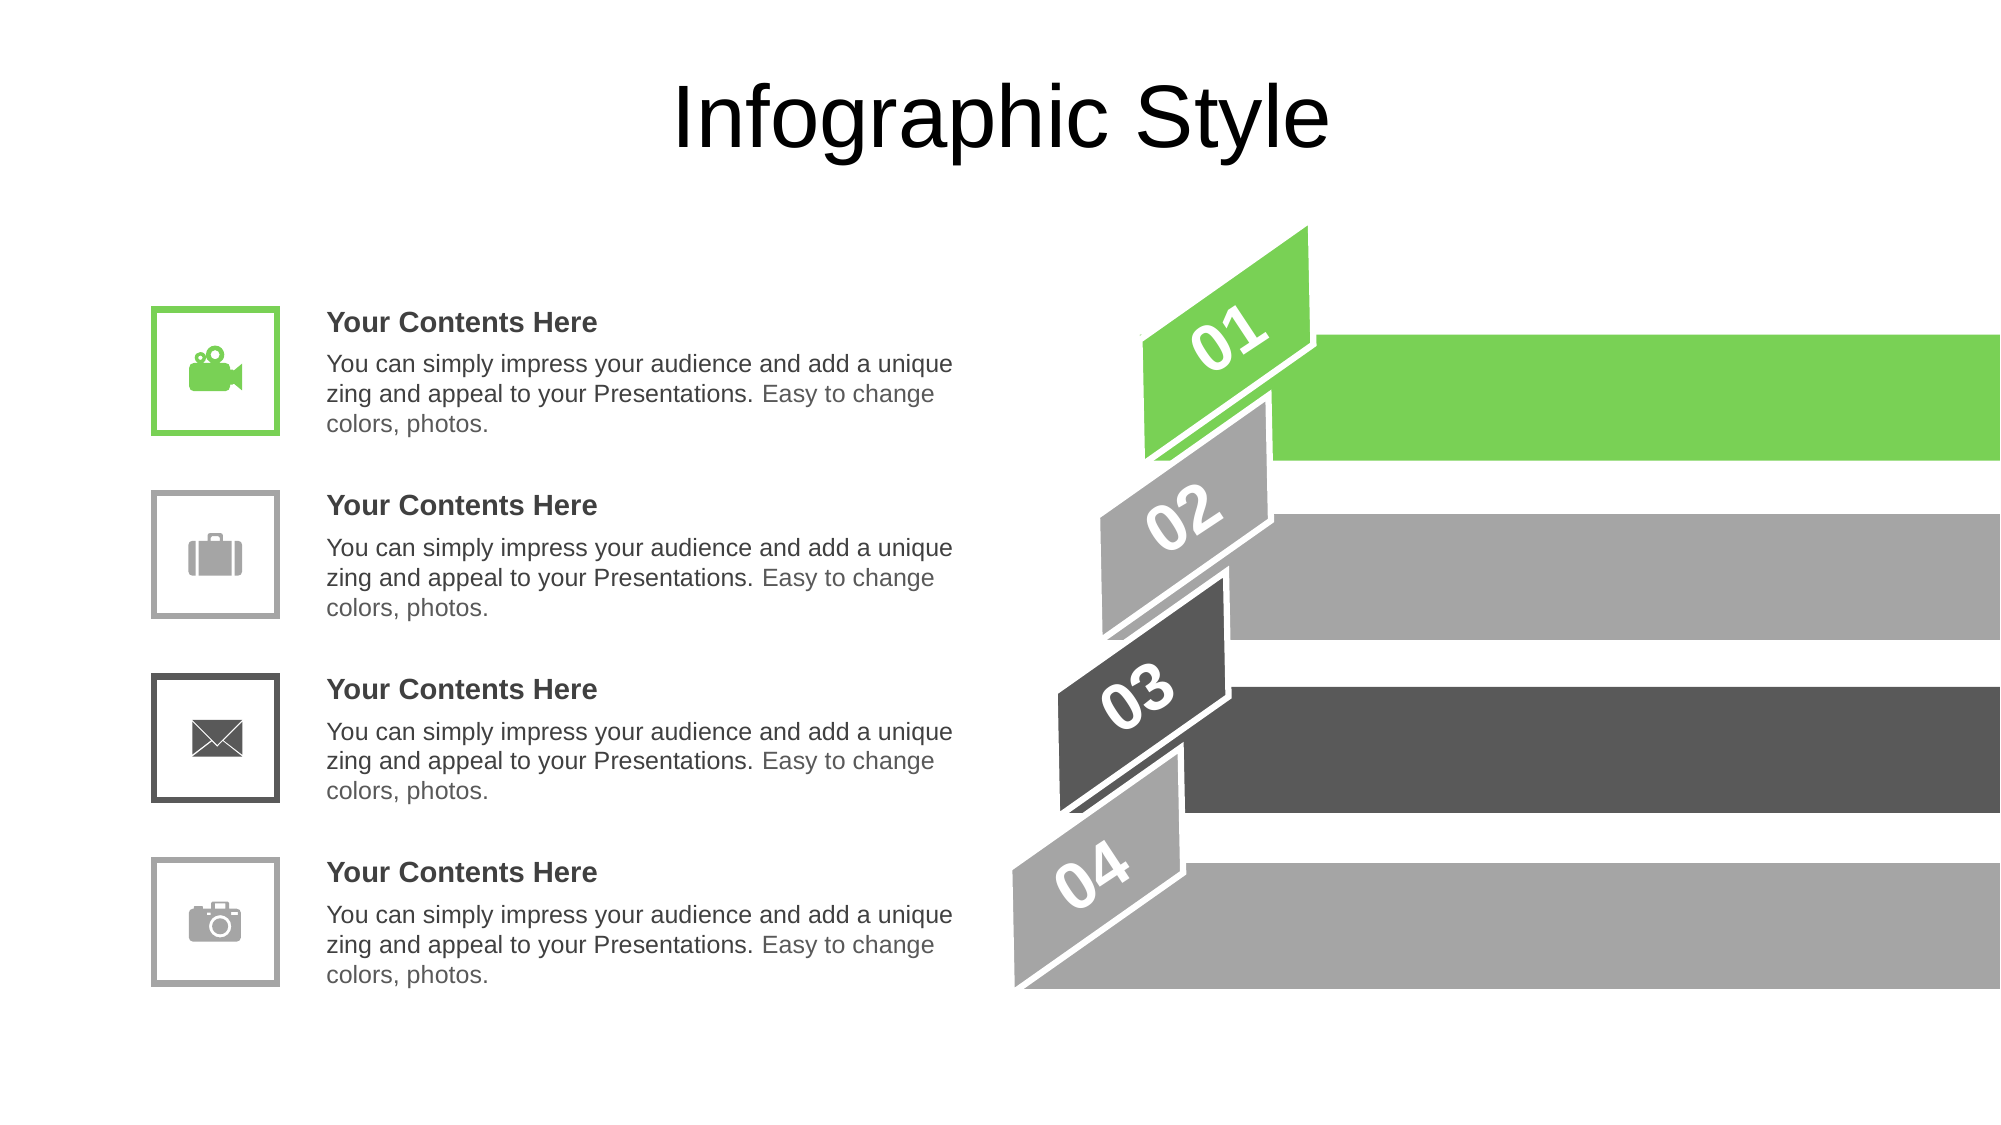

# Infographic Style
01
Your Contents Here
You can simply impress your audience and add a unique zing and appeal to your Presentations. Easy to change colors, photos.
02
Your Contents Here
You can simply impress your audience and add a unique zing and appeal to your Presentations. Easy to change colors, photos.
03
Your Contents Here
You can simply impress your audience and add a unique zing and appeal to your Presentations. Easy to change colors, photos.
04
Your Contents Here
You can simply impress your audience and add a unique zing and appeal to your Presentations. Easy to change colors, photos.